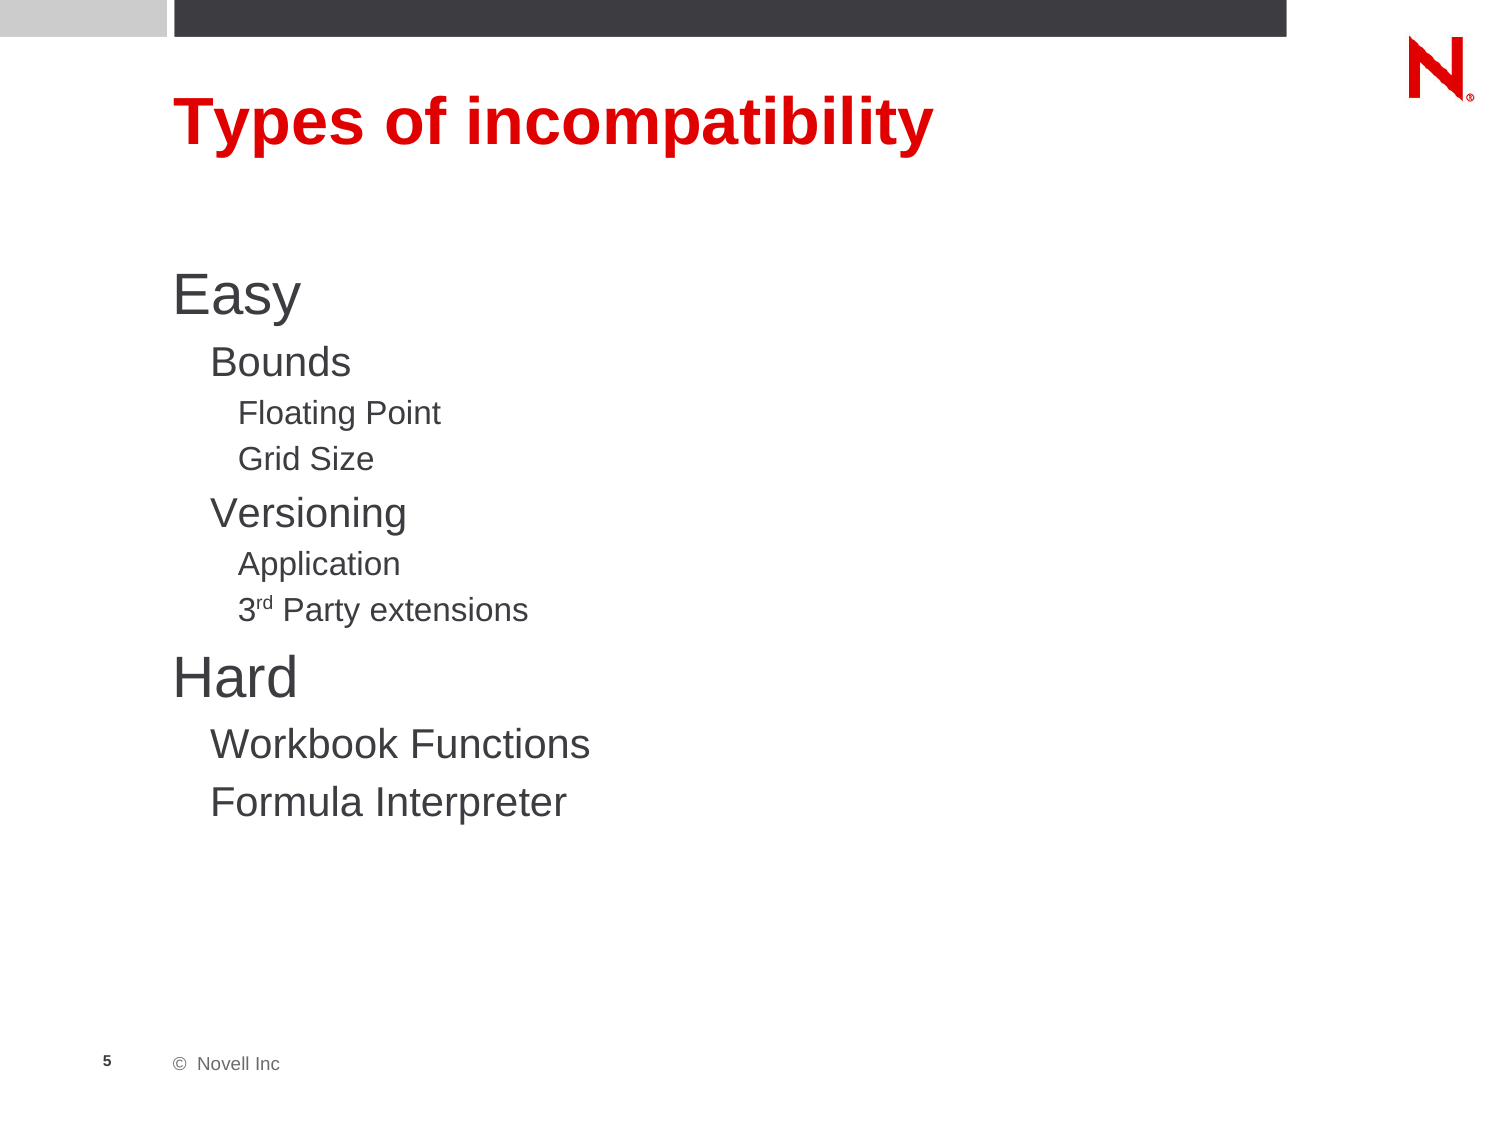

# Types of incompatibility
Easy
Bounds
Floating Point
Grid Size
Versioning
Application
3rd Party extensions
Hard
Workbook Functions
Formula Interpreter